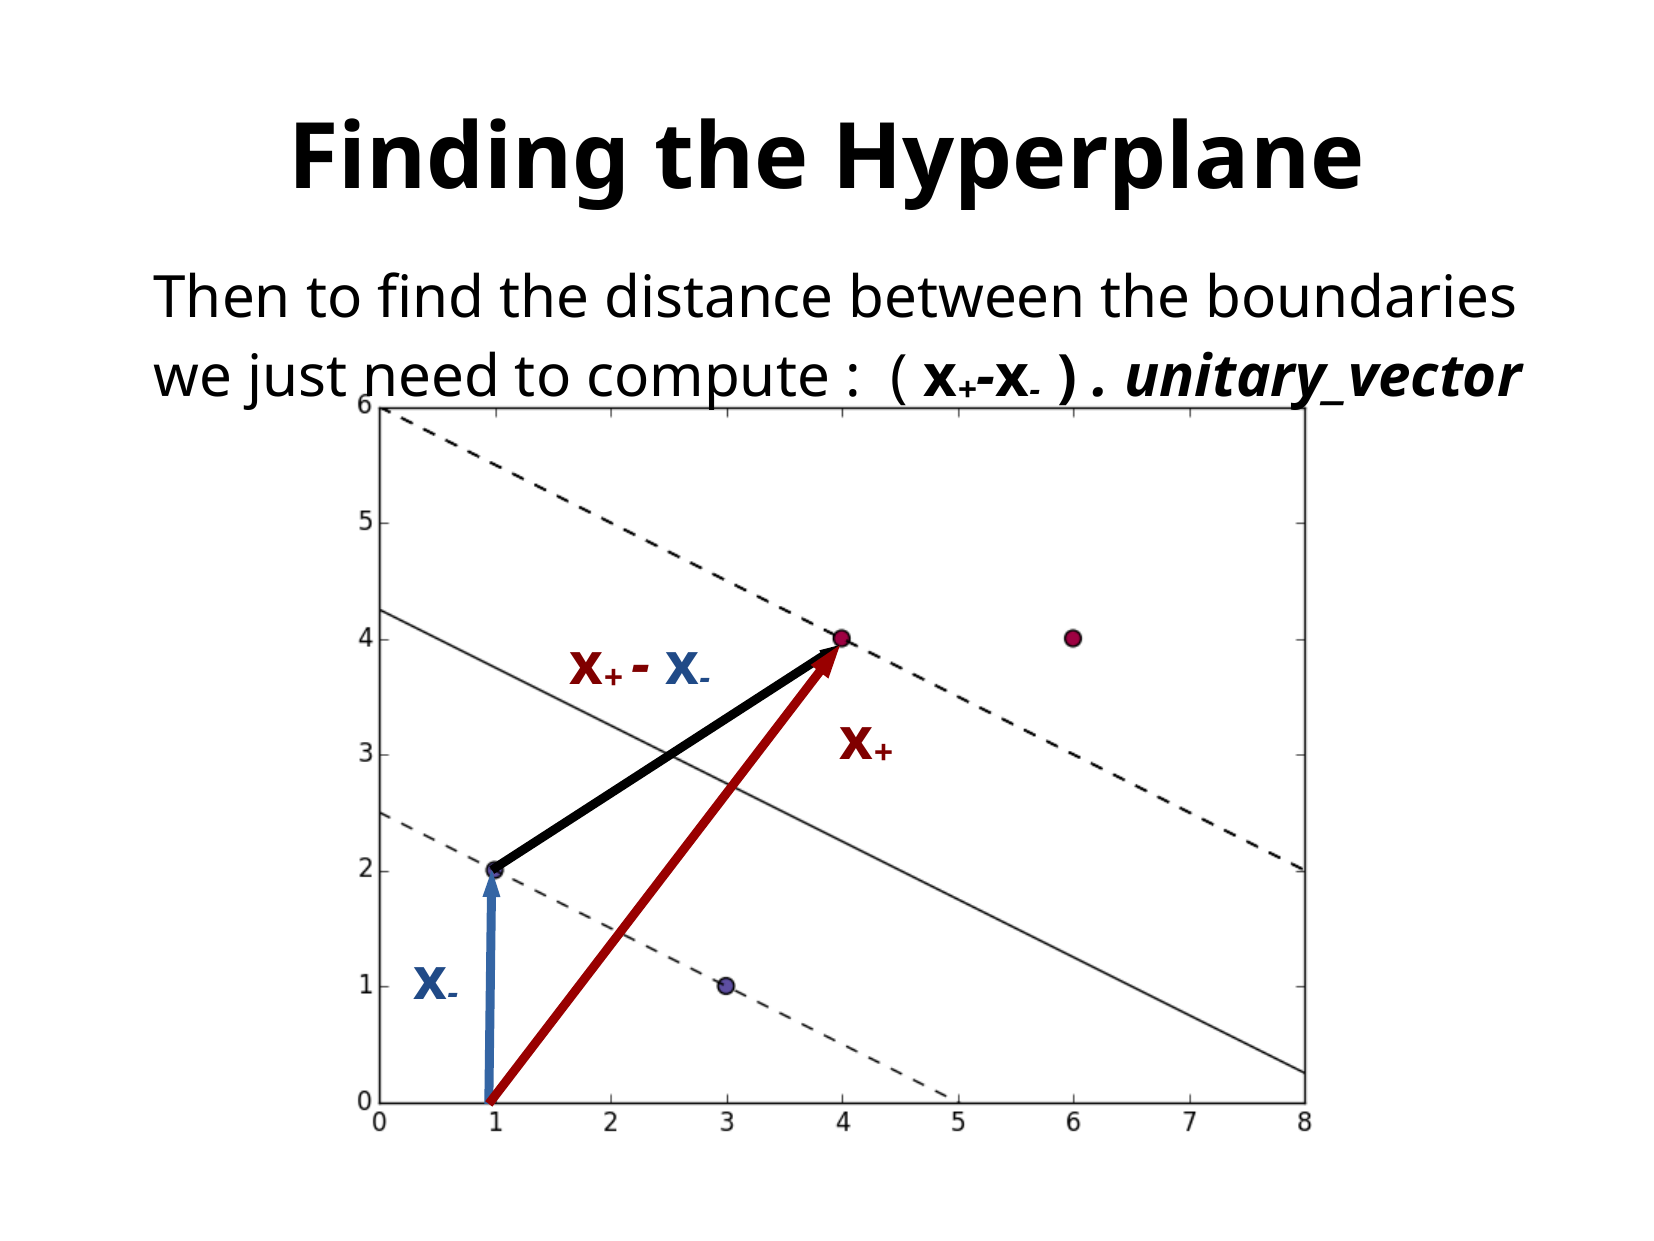

# Finding the Hyperplane
Then to find the distance between the boundaries we just need to compute : ( x+-x- ) . unitary_vector
x+ - x-
x+
x-